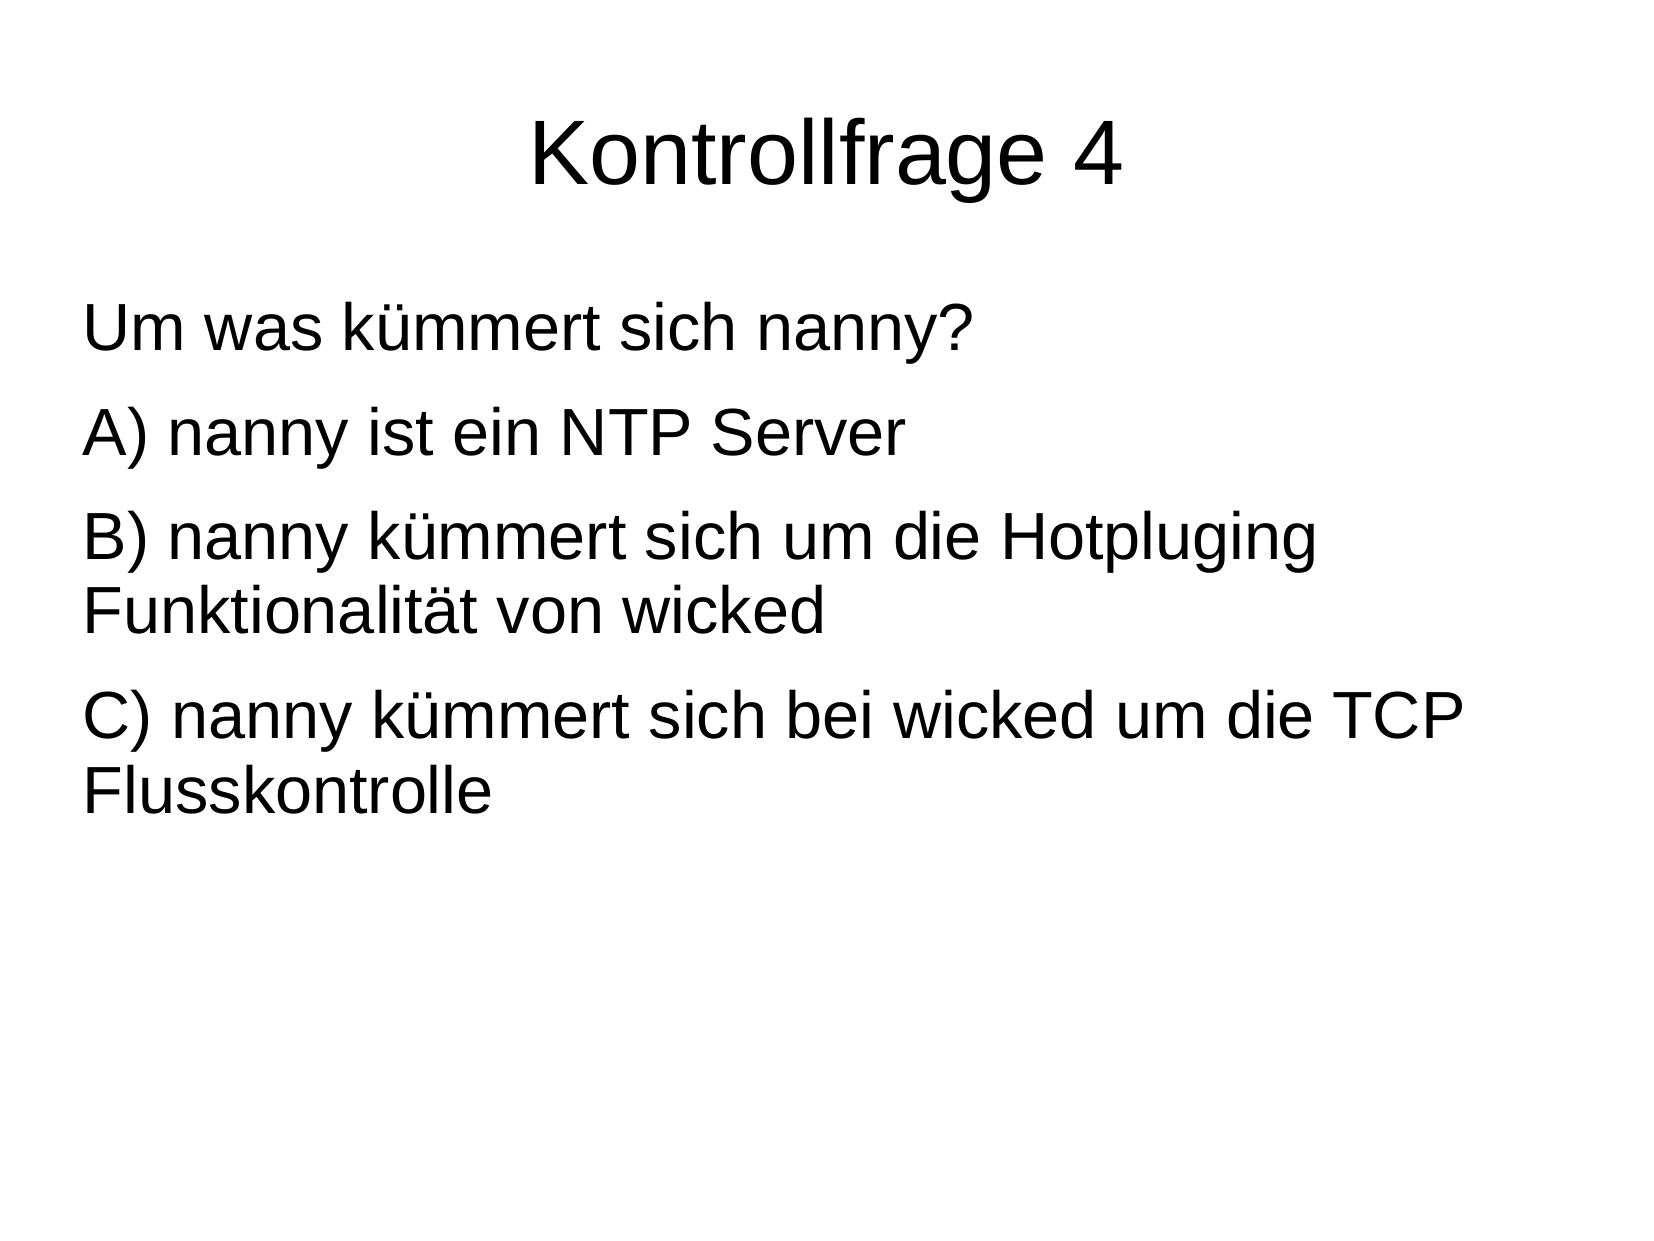

# Kontrollfrage 4
Um was kümmert sich nanny?
A) nanny ist ein NTP Server
B) nanny kümmert sich um die Hotpluging Funktionalität von wicked
C) nanny kümmert sich bei wicked um die TCP Flusskontrolle